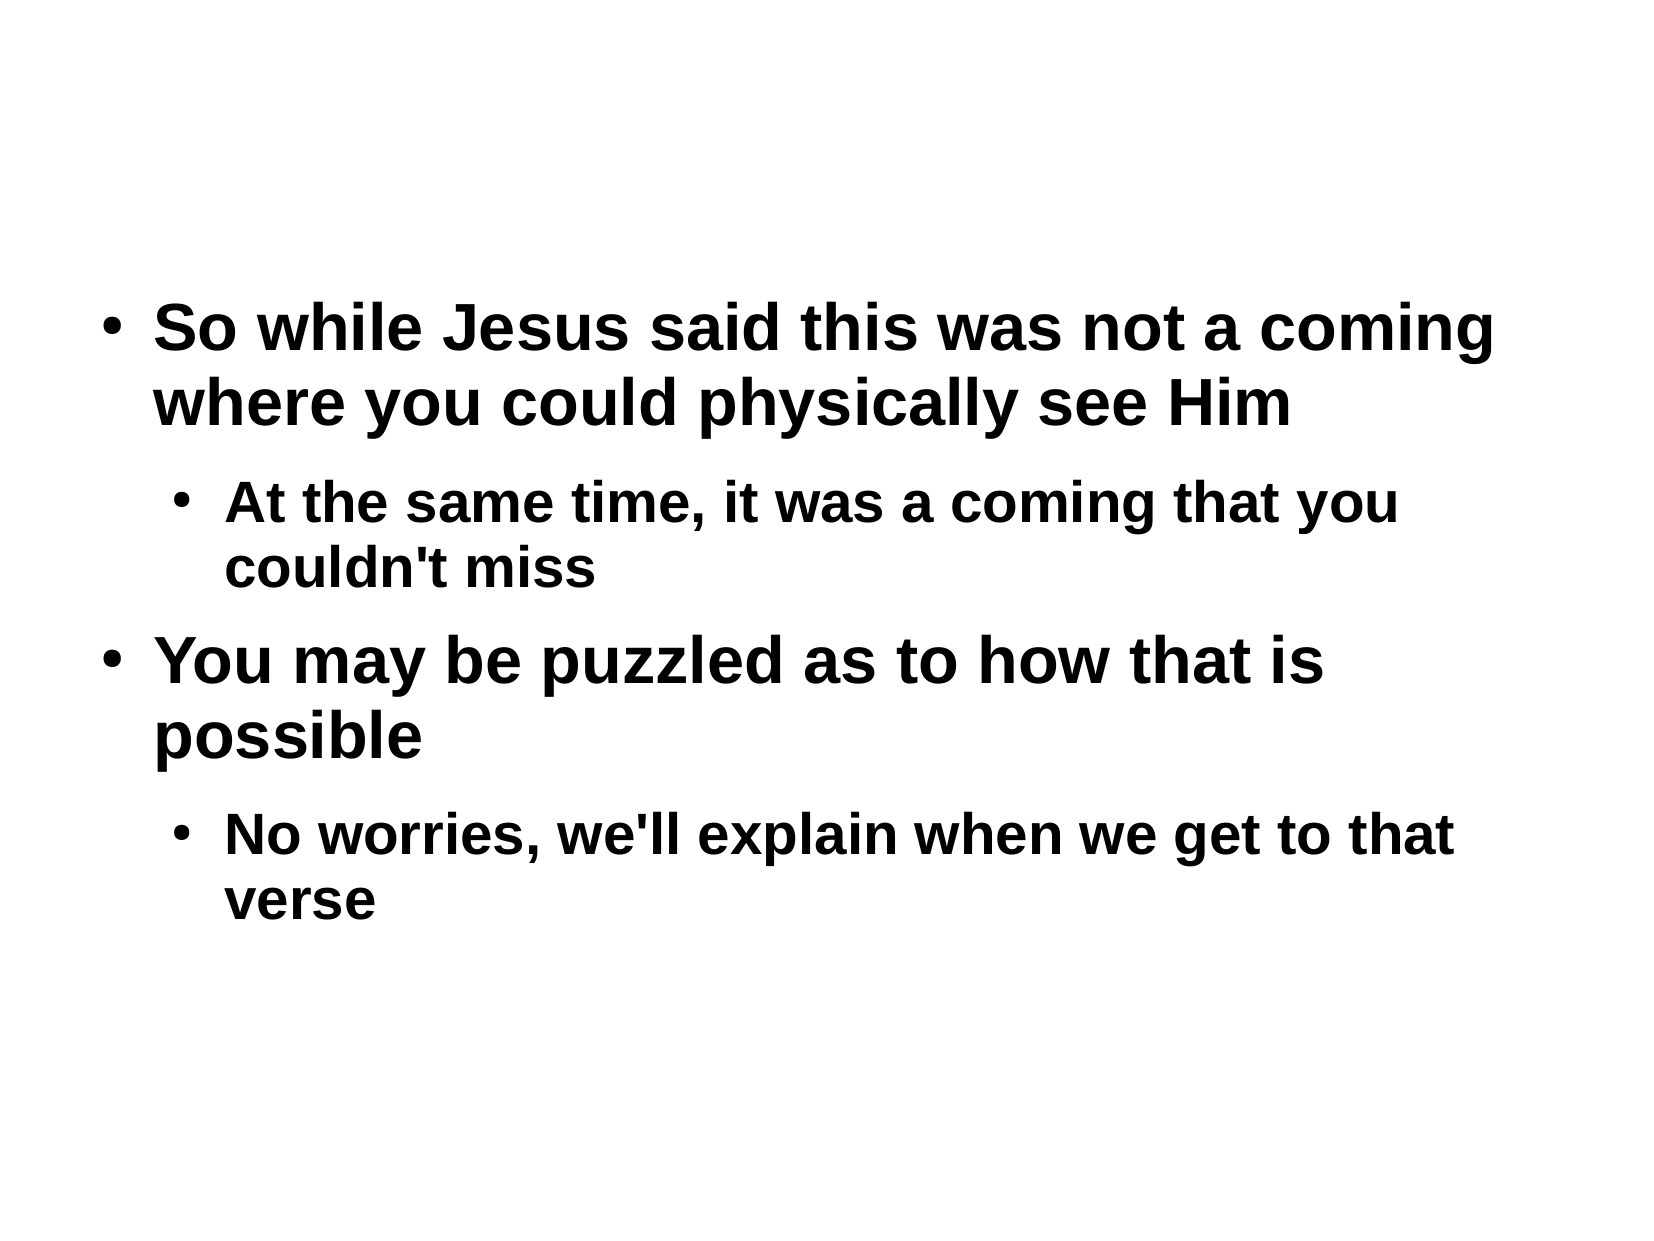

#
So while Jesus said this was not a coming where you could physically see Him
At the same time, it was a coming that you couldn't miss
You may be puzzled as to how that is possible
No worries, we'll explain when we get to that verse